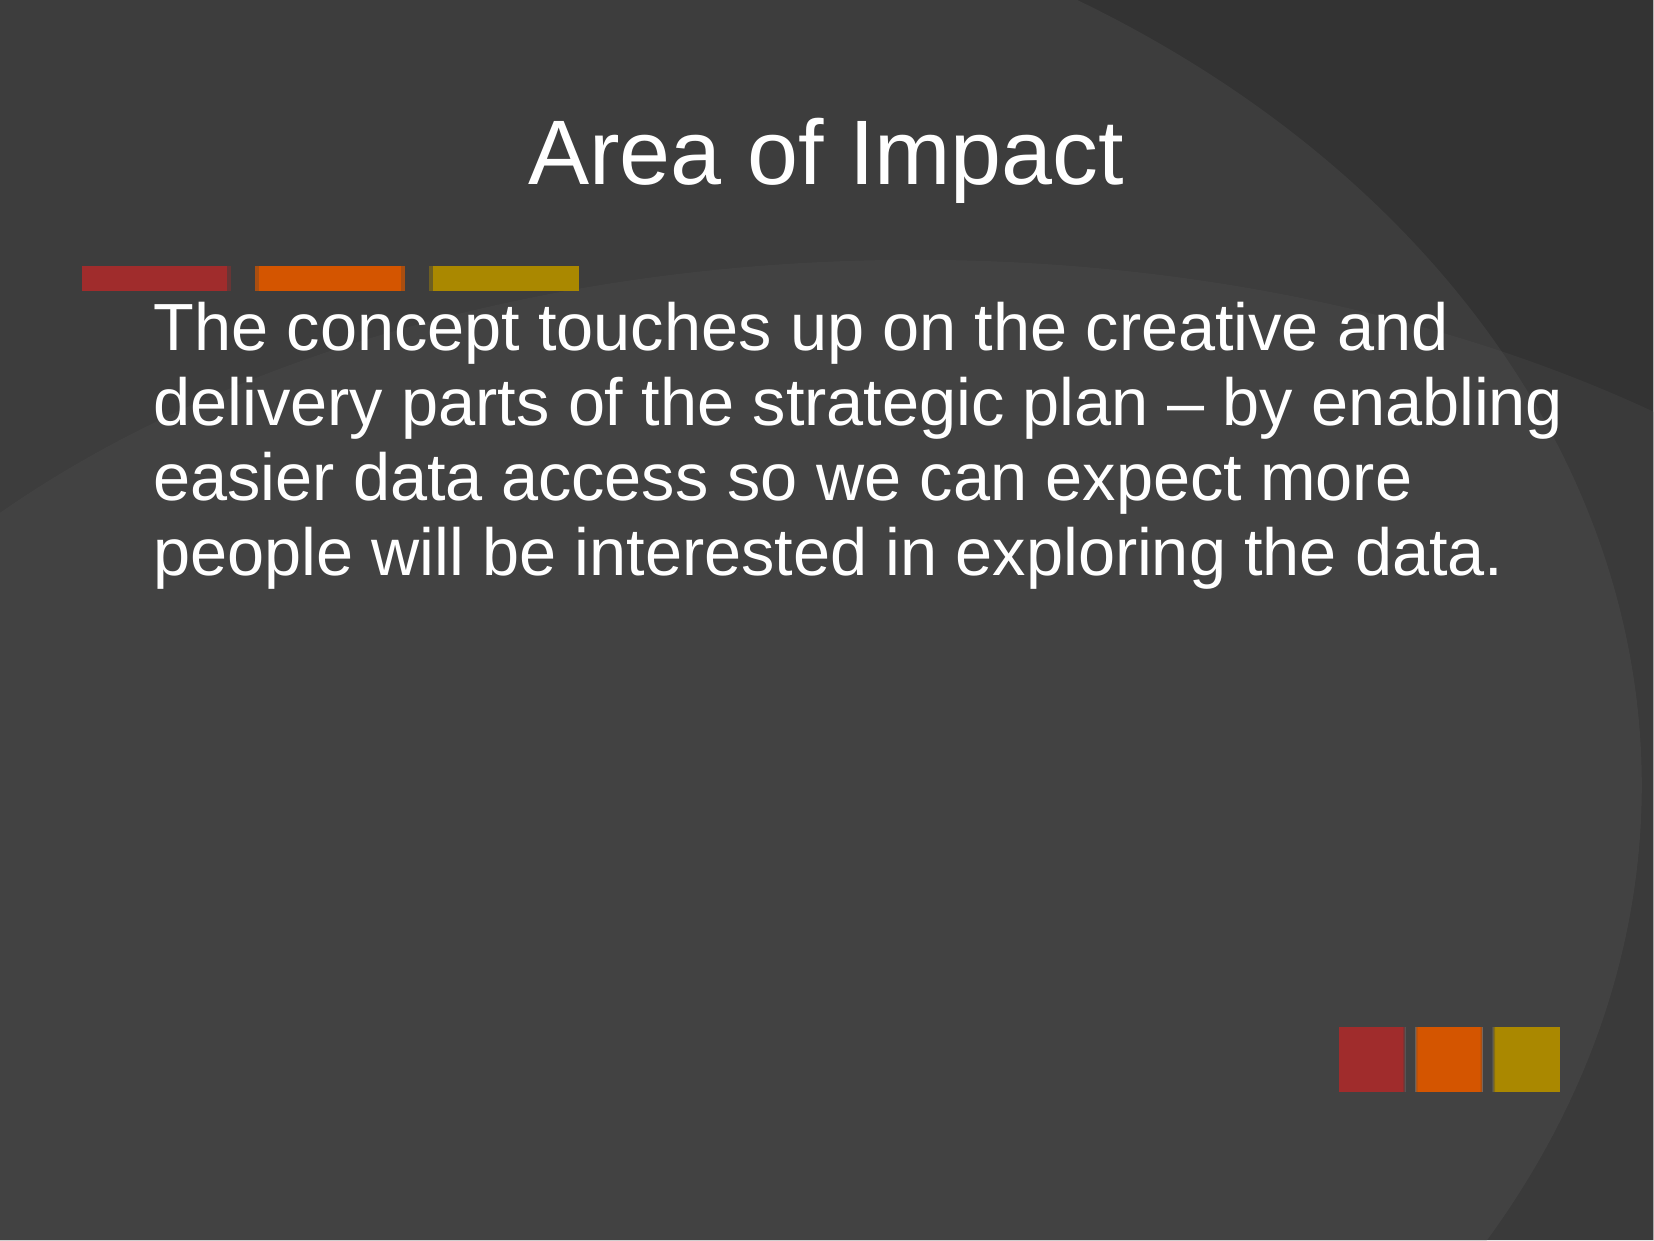

# Area of Impact
The concept touches up on the creative and delivery parts of the strategic plan – by enabling easier data access so we can expect more people will be interested in exploring the data.